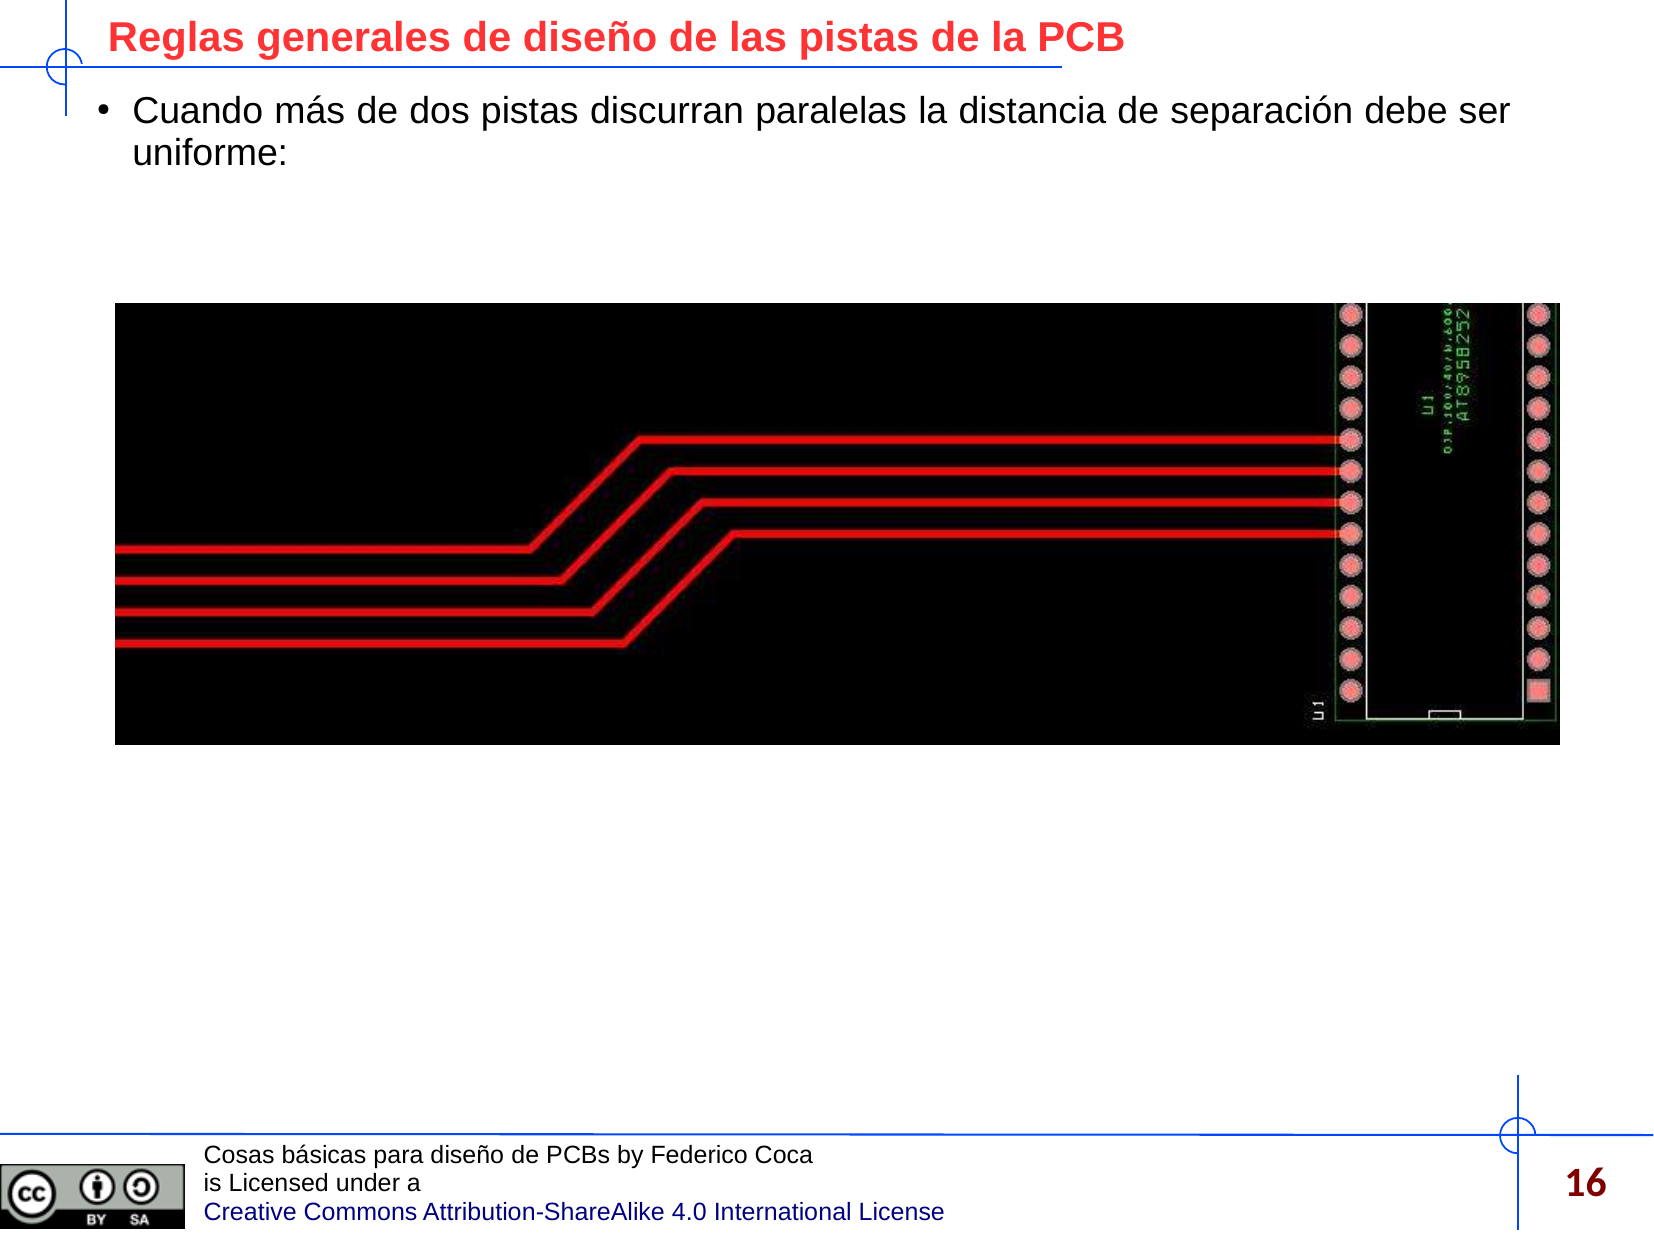

Reglas generales de diseño de las pistas de la PCB
Cuando más de dos pistas discurran paralelas la distancia de separación debe ser uniforme:
Cosas básicas para diseño de PCBs by Federico Coca
is Licensed under a Creative Commons Attribution-ShareAlike 4.0 International License